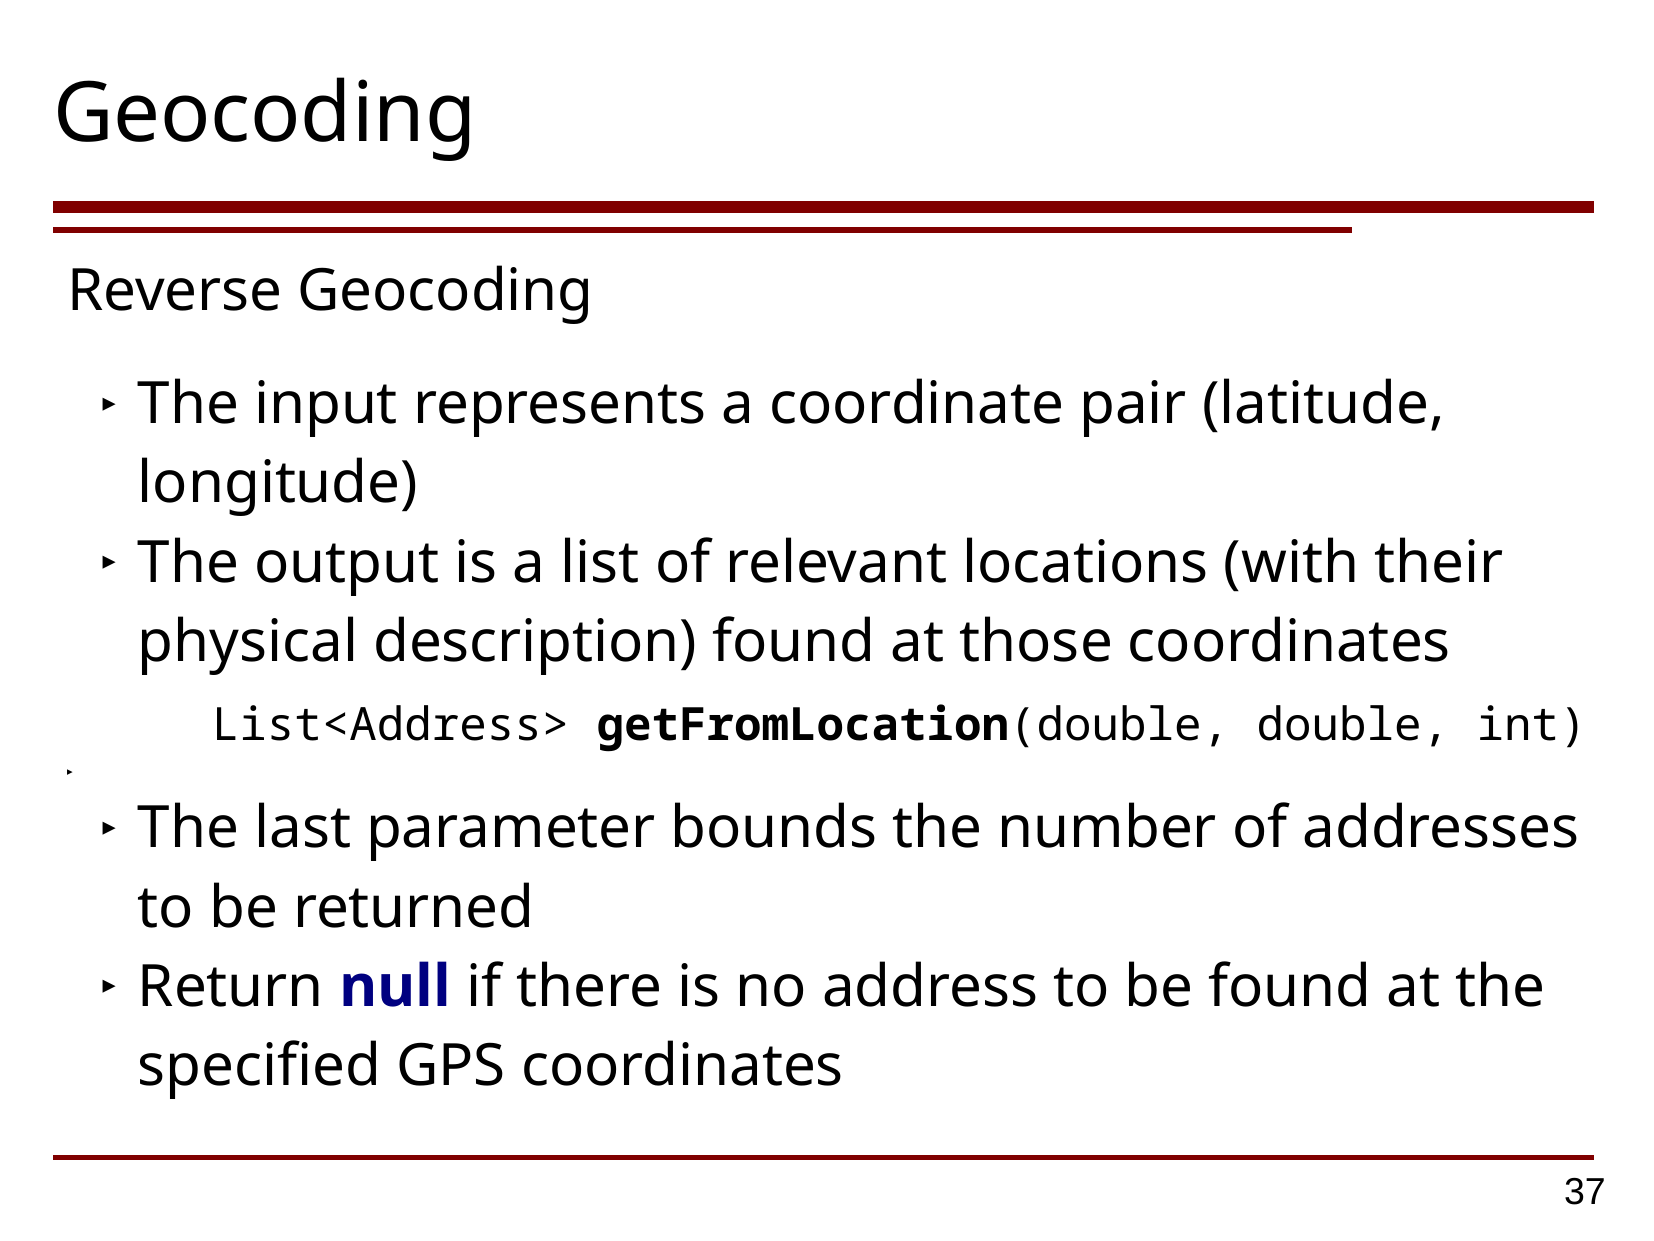

# Geocoding
Reverse Geocoding
The input represents a coordinate pair (latitude, longitude)
The output is a list of relevant locations (with their physical description) found at those coordinates
	List<Address> getFromLocation(double, double, int)
The last parameter bounds the number of addresses to be returned
Return null if there is no address to be found at the specified GPS coordinates